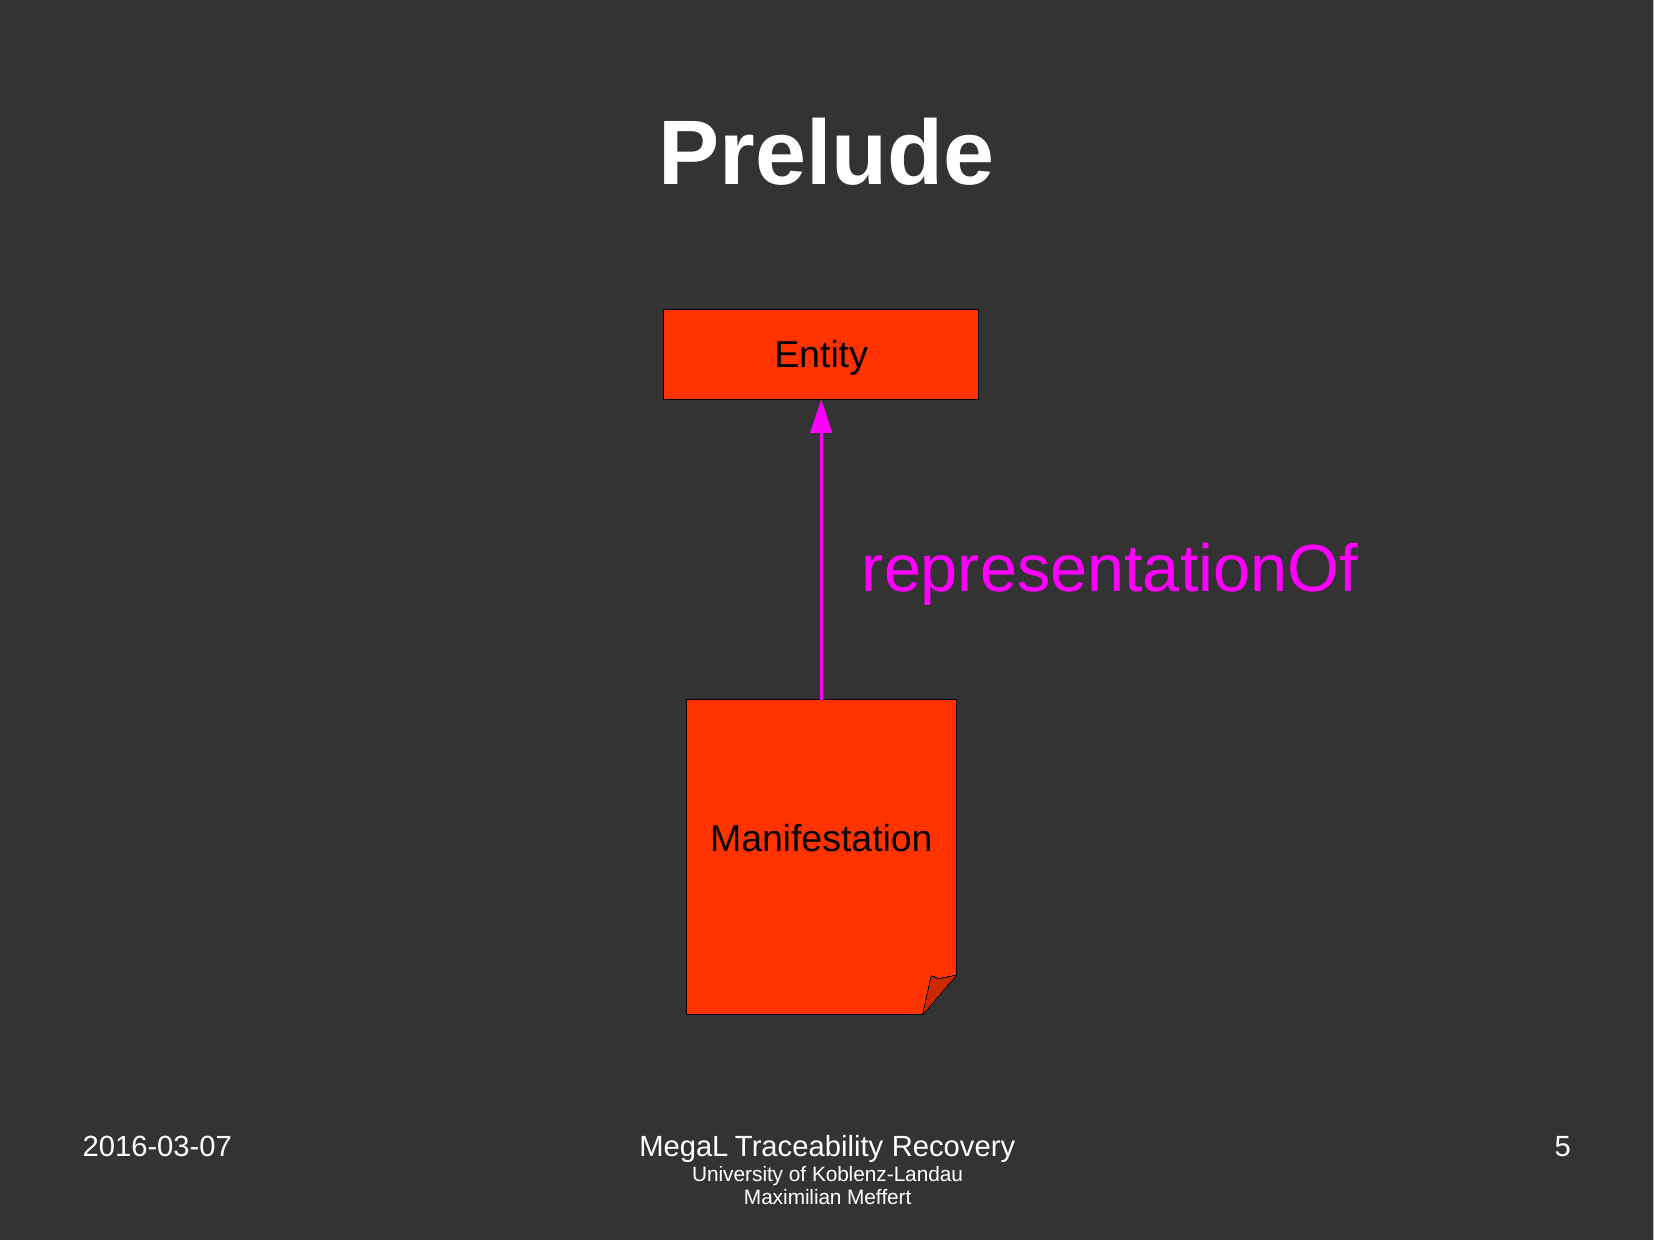

# Prelude
Entity
representationOf
Manifestation
2016-03-07
MegaL Traceability Recovery
5